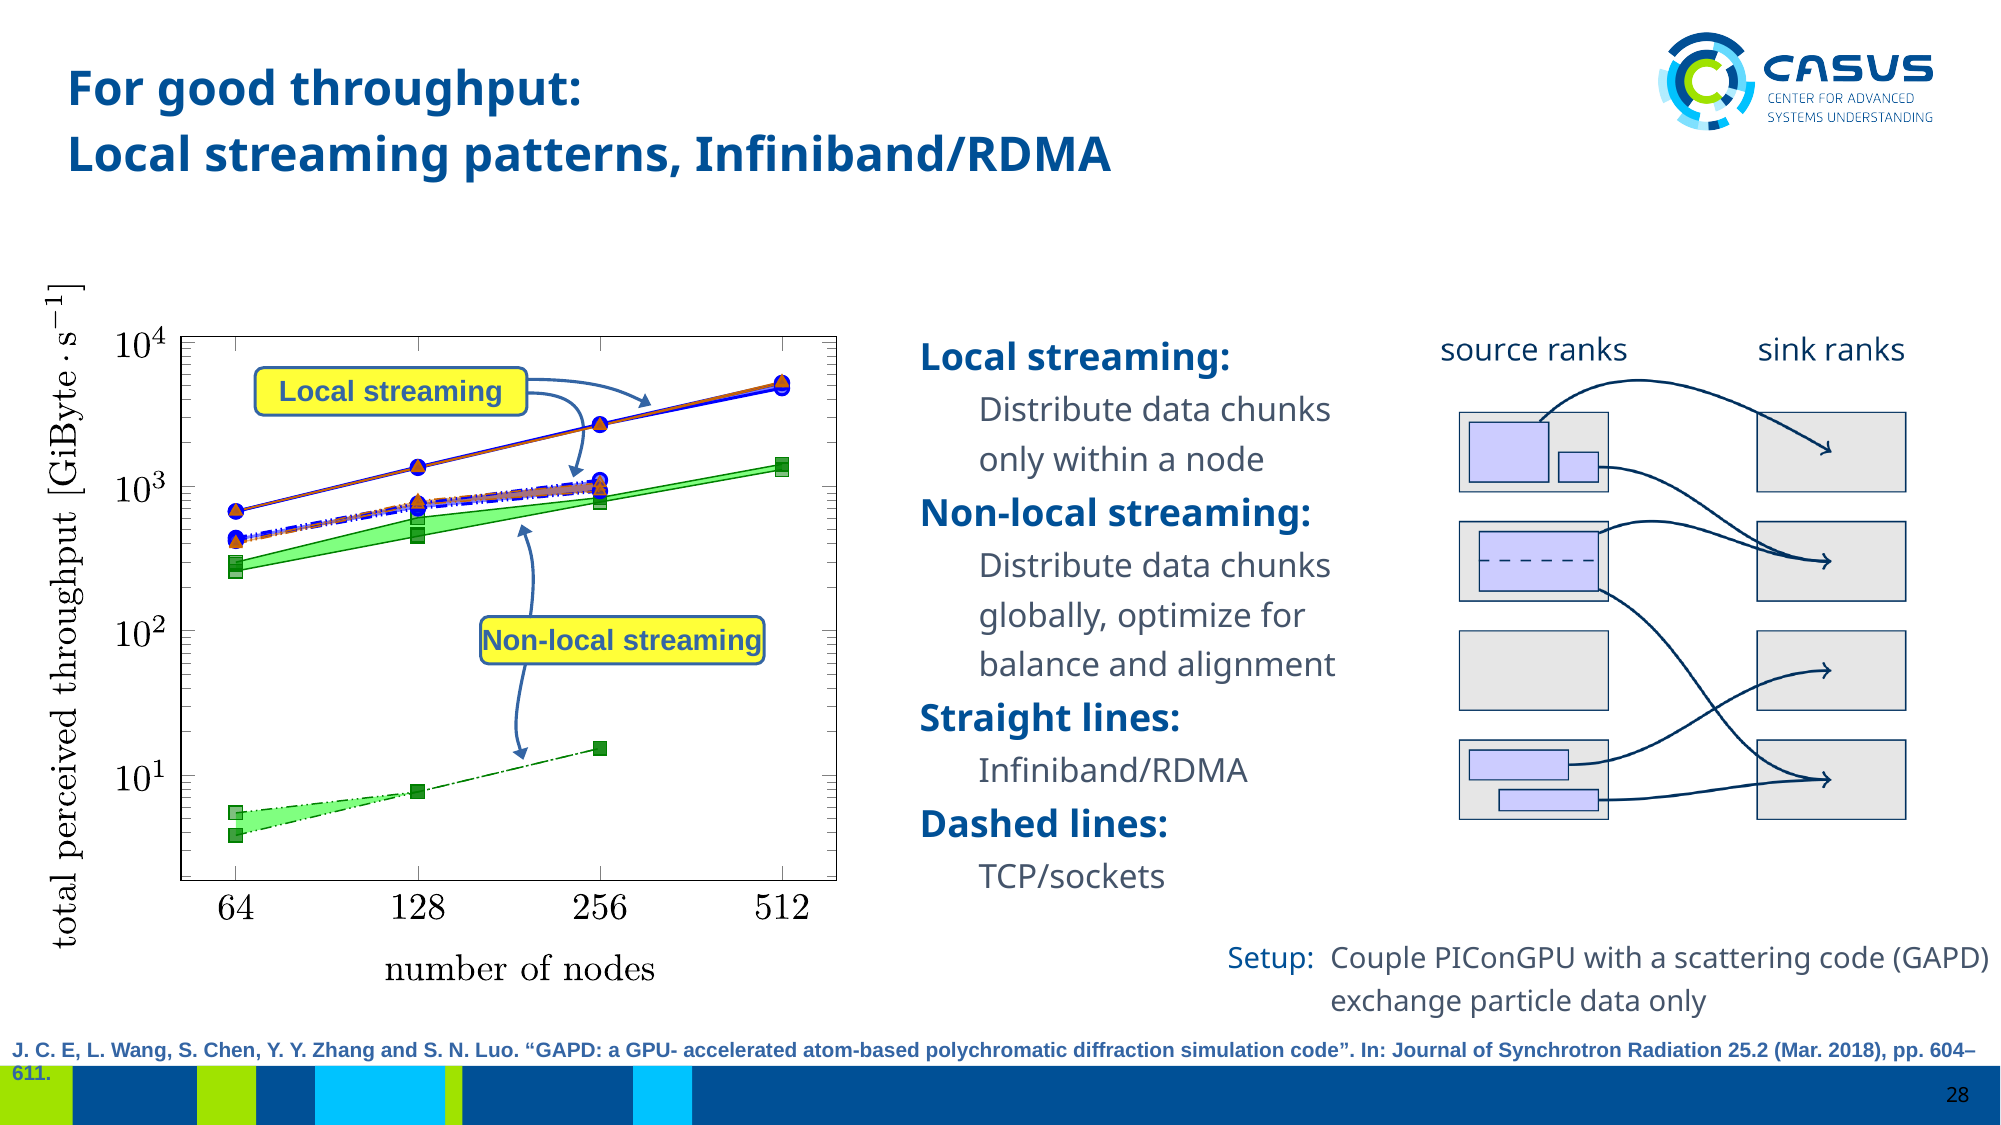

# For good throughput: Local streaming patterns, Infiniband/RDMA
Local streaming:
Distribute data chunks only within a node
Non-local streaming:
Distribute data chunks globally, optimize for balance and alignment
Straight lines:
Infiniband/RDMA
Dashed lines:
TCP/sockets
Local streaming
Non-local streaming
 Setup: 	Couple PIConGPU with a scattering code (GAPD)
		exchange particle data only
J. C. E, L. Wang, S. Chen, Y. Y. Zhang and S. N. Luo. “GAPD: a GPU- accelerated atom-based polychromatic diffraction simulation code”. In: Journal of Synchrotron Radiation 25.2 (Mar. 2018), pp. 604–611.
28